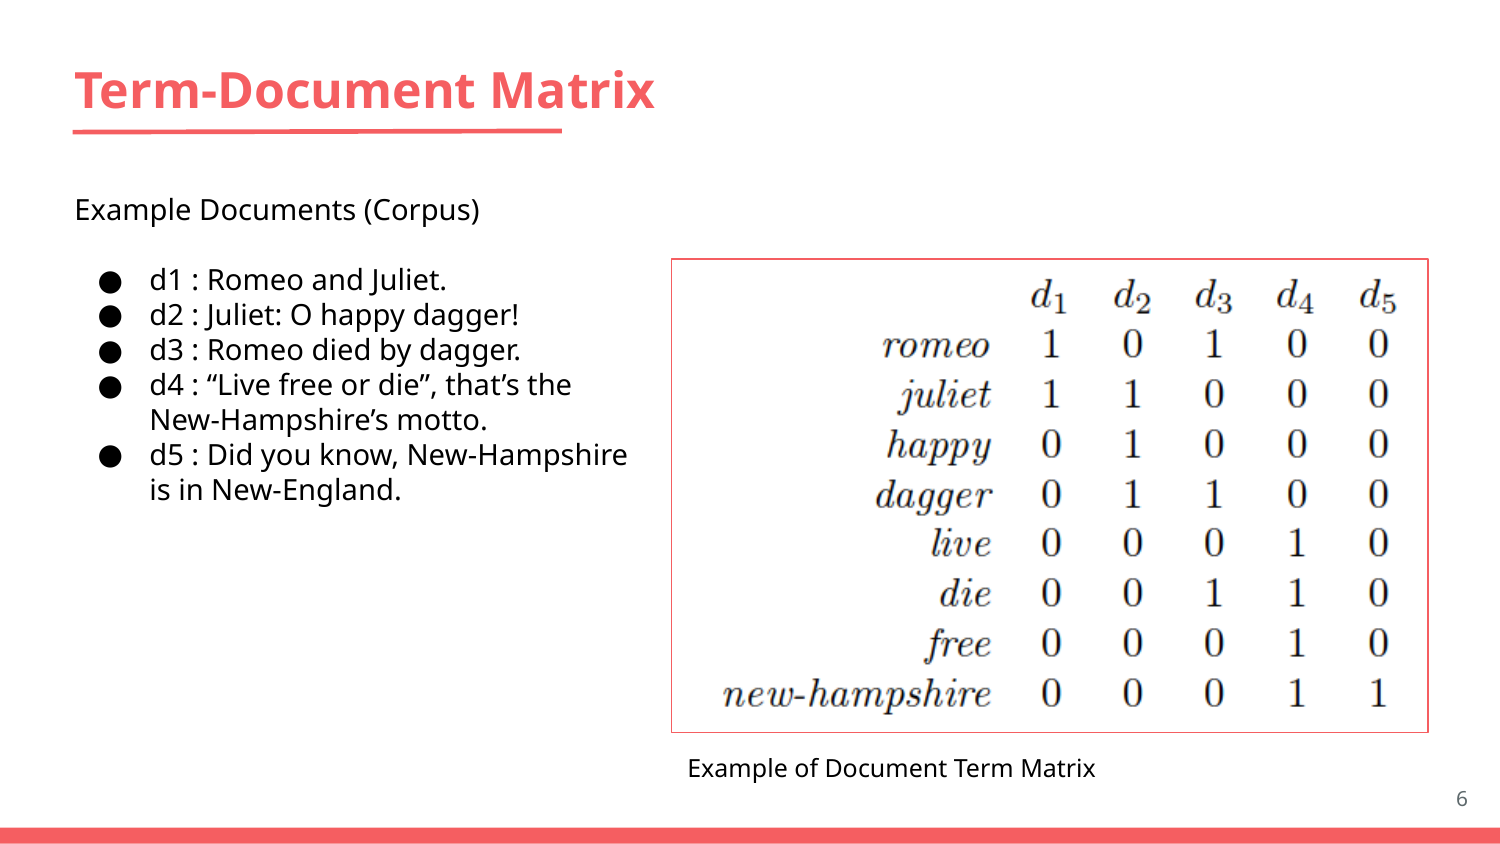

Term-Document Matrix
Example Documents (Corpus)
d1 : Romeo and Juliet.
d2 : Juliet: O happy dagger!
d3 : Romeo died by dagger.
d4 : “Live free or die”, that’s the New-Hampshire’s motto.
d5 : Did you know, New-Hampshire is in New-England.
Example of Document Term Matrix